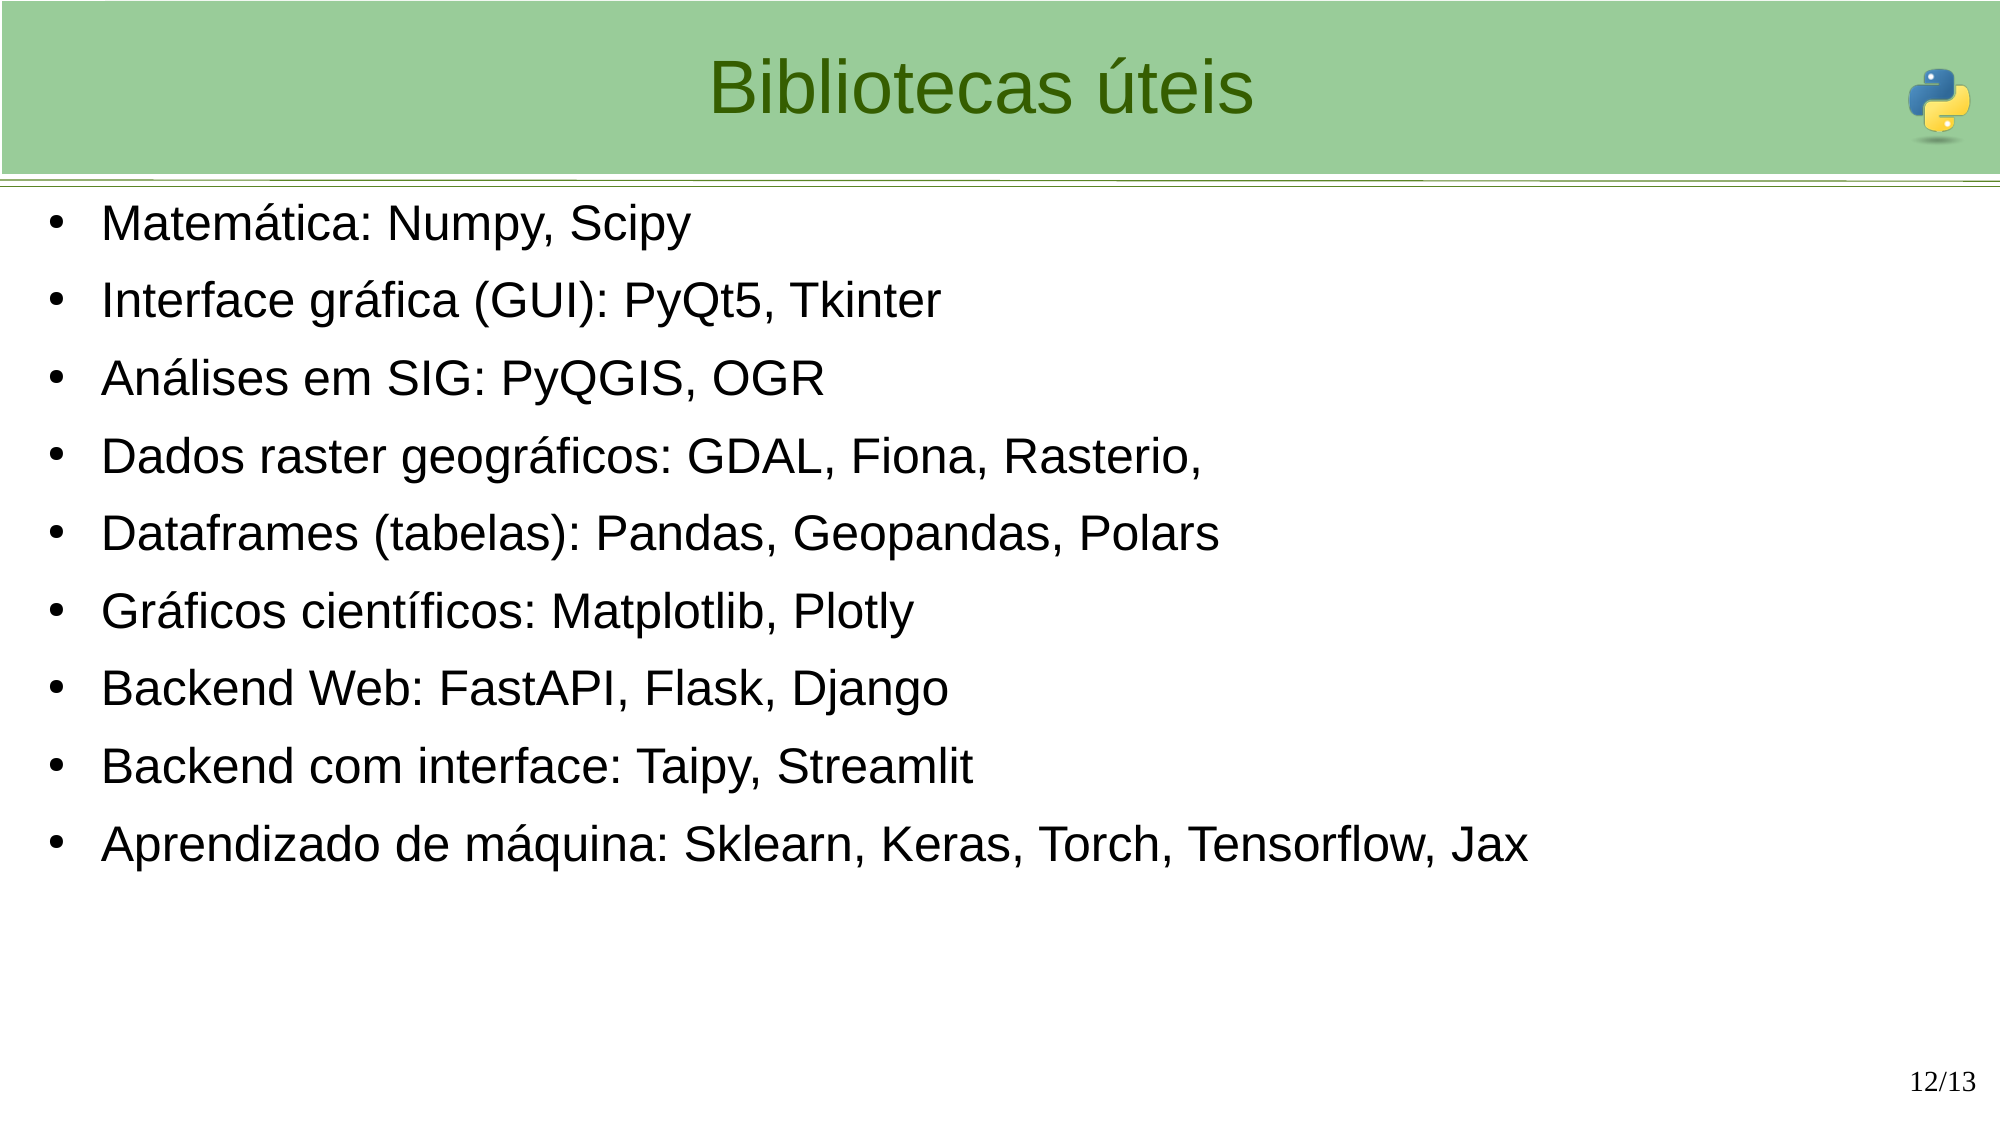

# Bibliotecas úteis
Matemática: Numpy, Scipy
Interface gráfica (GUI): PyQt5, Tkinter
Análises em SIG: PyQGIS, OGR
Dados raster geográficos: GDAL, Fiona, Rasterio,
Dataframes (tabelas): Pandas, Geopandas, Polars
Gráficos científicos: Matplotlib, Plotly
Backend Web: FastAPI, Flask, Django
Backend com interface: Taipy, Streamlit
Aprendizado de máquina: Sklearn, Keras, Torch, Tensorflow, Jax
12